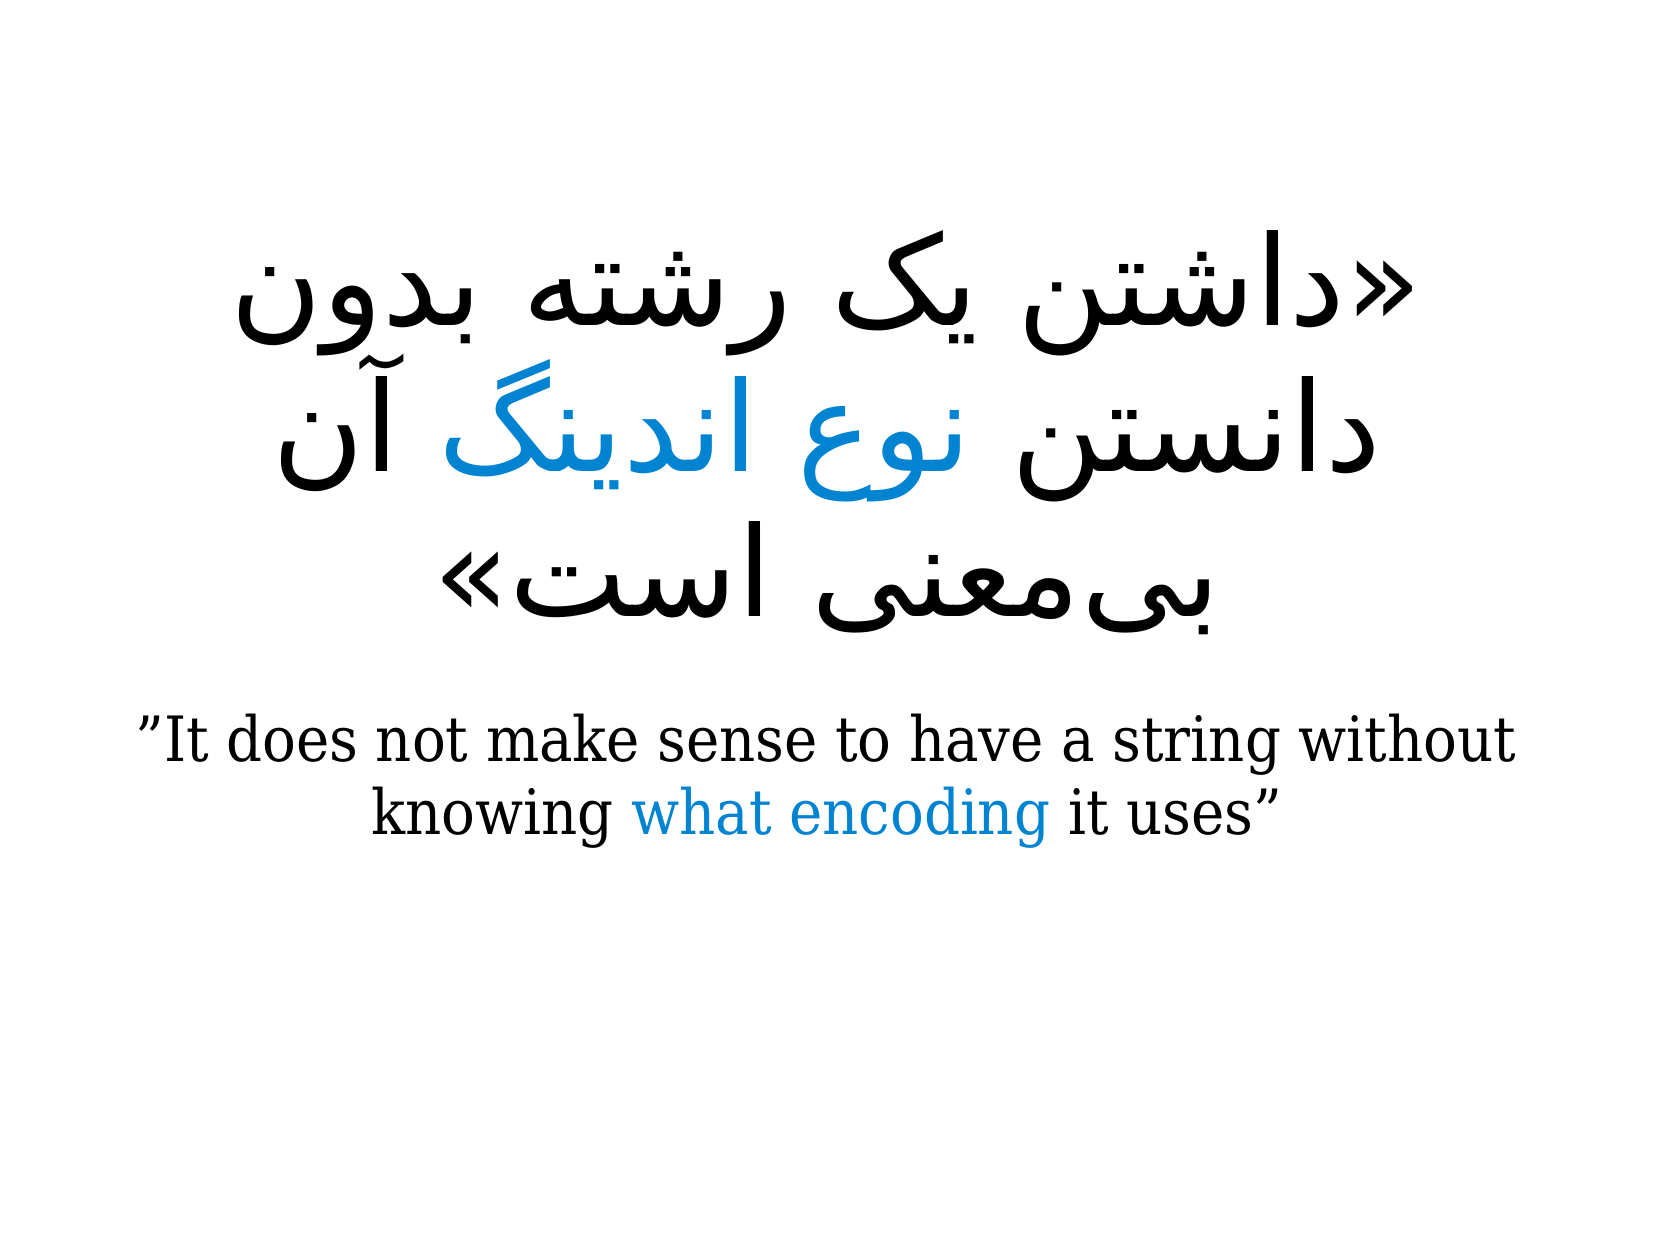

«داشتن یک رشته بدون دانستن نوع اندینگ آن بی‌معنی است»
”It does not make sense to have a string without knowing what encoding it uses”